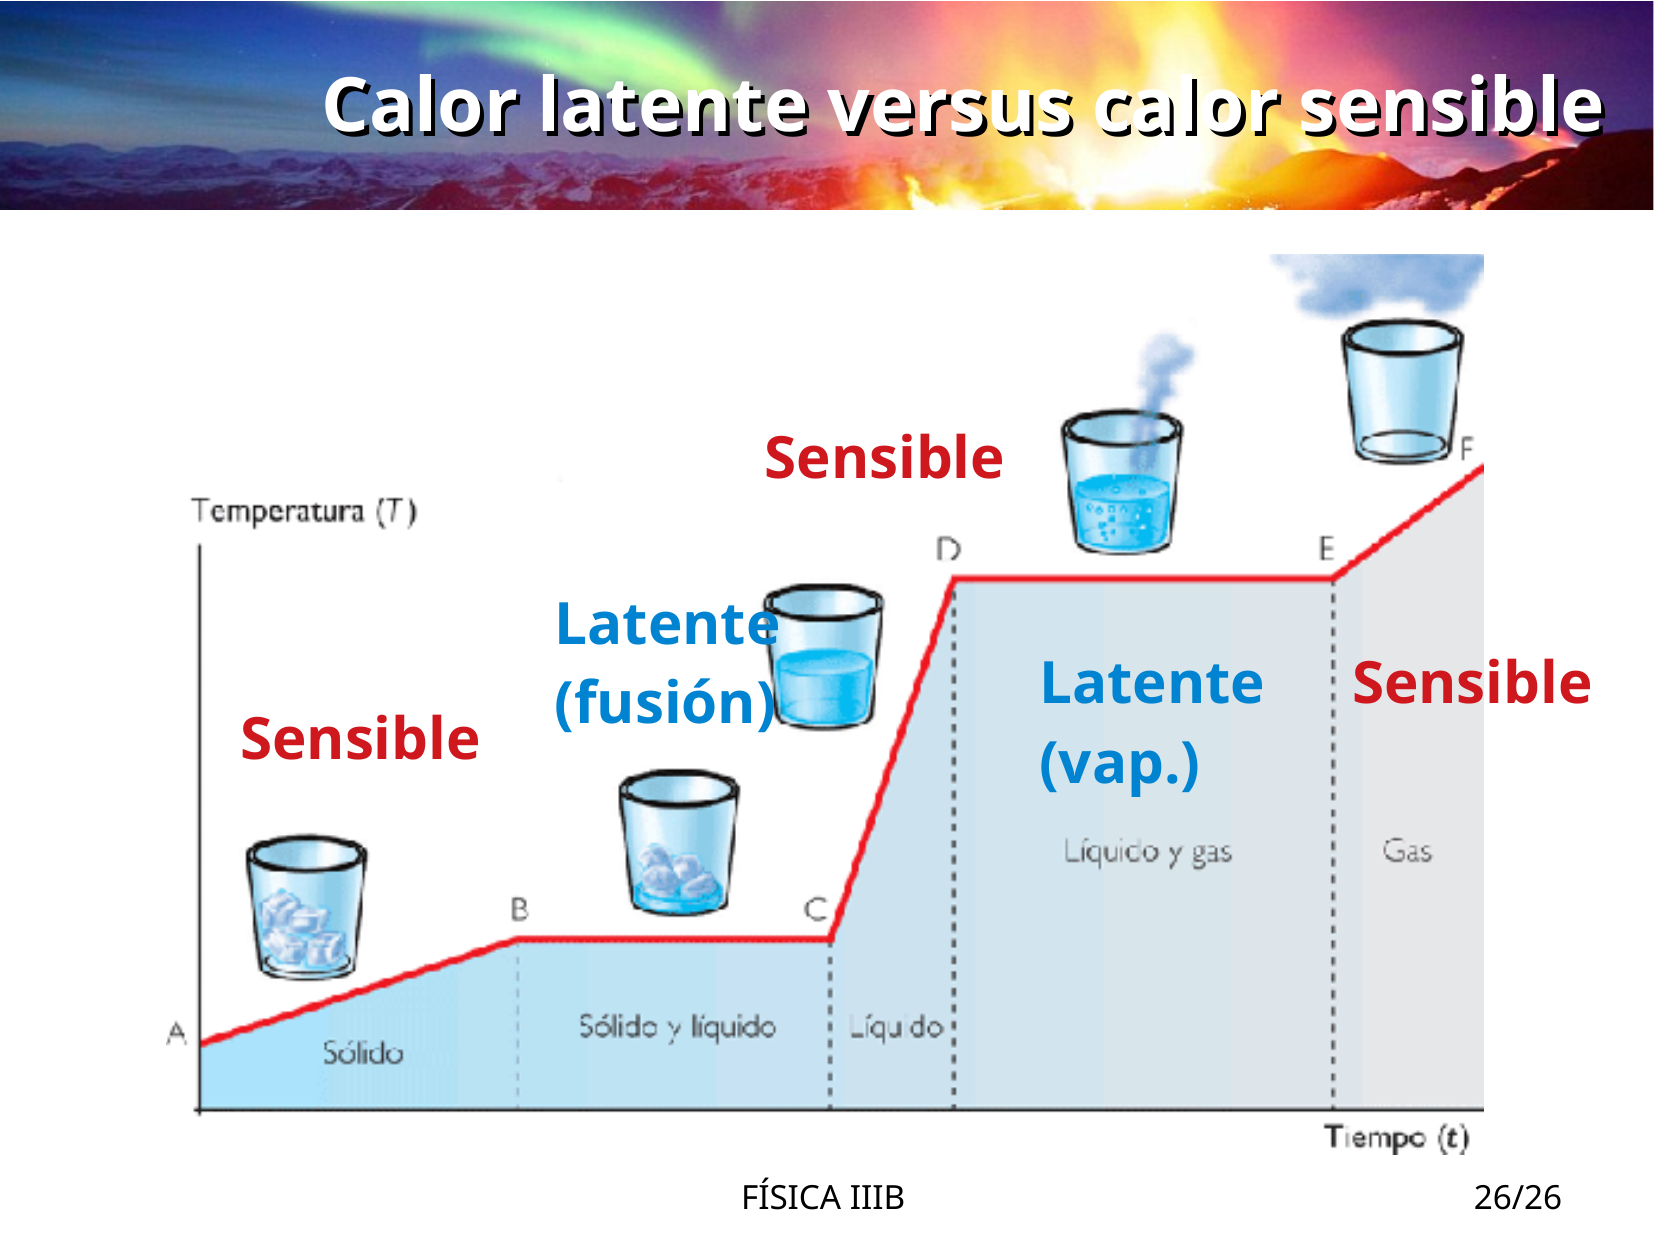

# Calor latente versus calor sensible
Sensible
Latente
(fusión)
Latente
(vap.)
Sensible
Sensible
FÍSICA IIIB
26